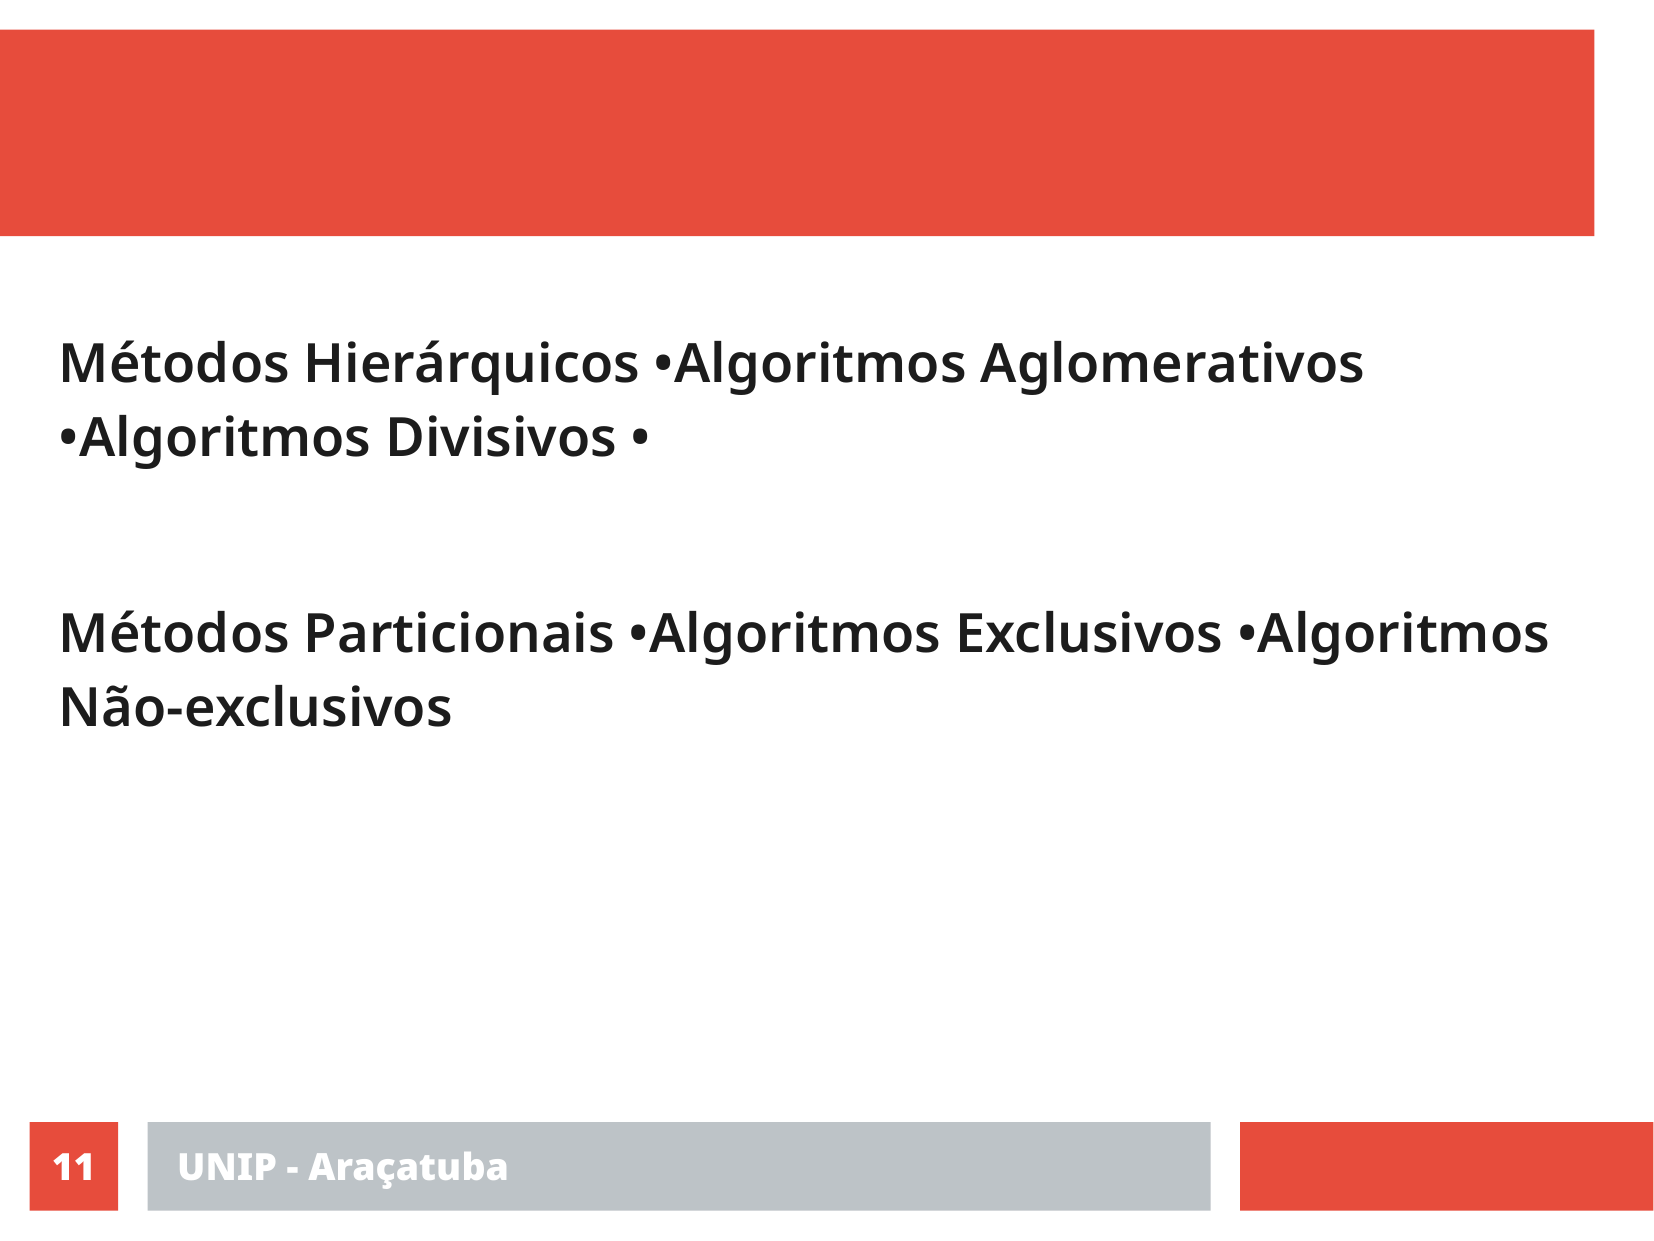

#
Métodos Hierárquicos •Algoritmos Aglomerativos •Algoritmos Divisivos •
Métodos Particionais •Algoritmos Exclusivos •Algoritmos Não-exclusivos
11
UNIP - Araçatuba